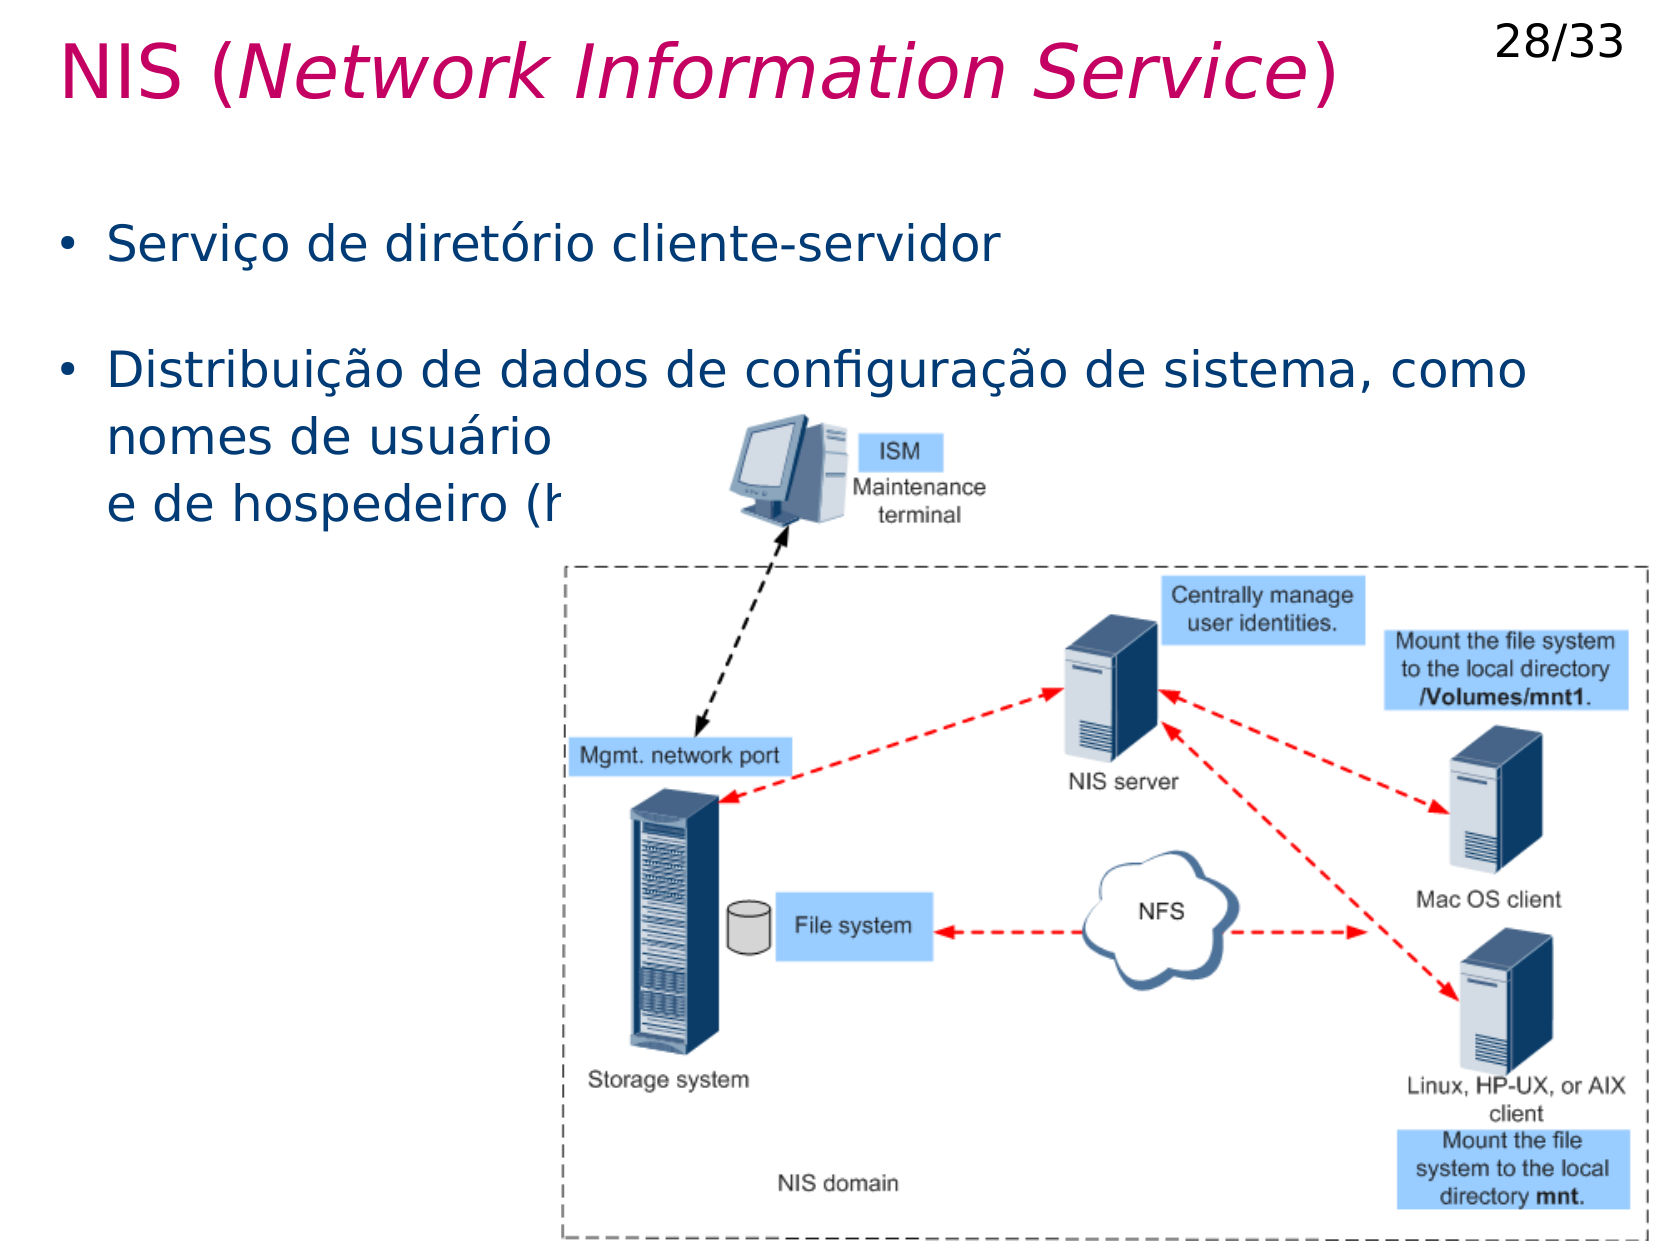

28
# NIS (Network Information Service)
Serviço de diretório cliente-servidor
Distribuição de dados de configuração de sistema, como nomes de usuário
e de hospedeiro (host)